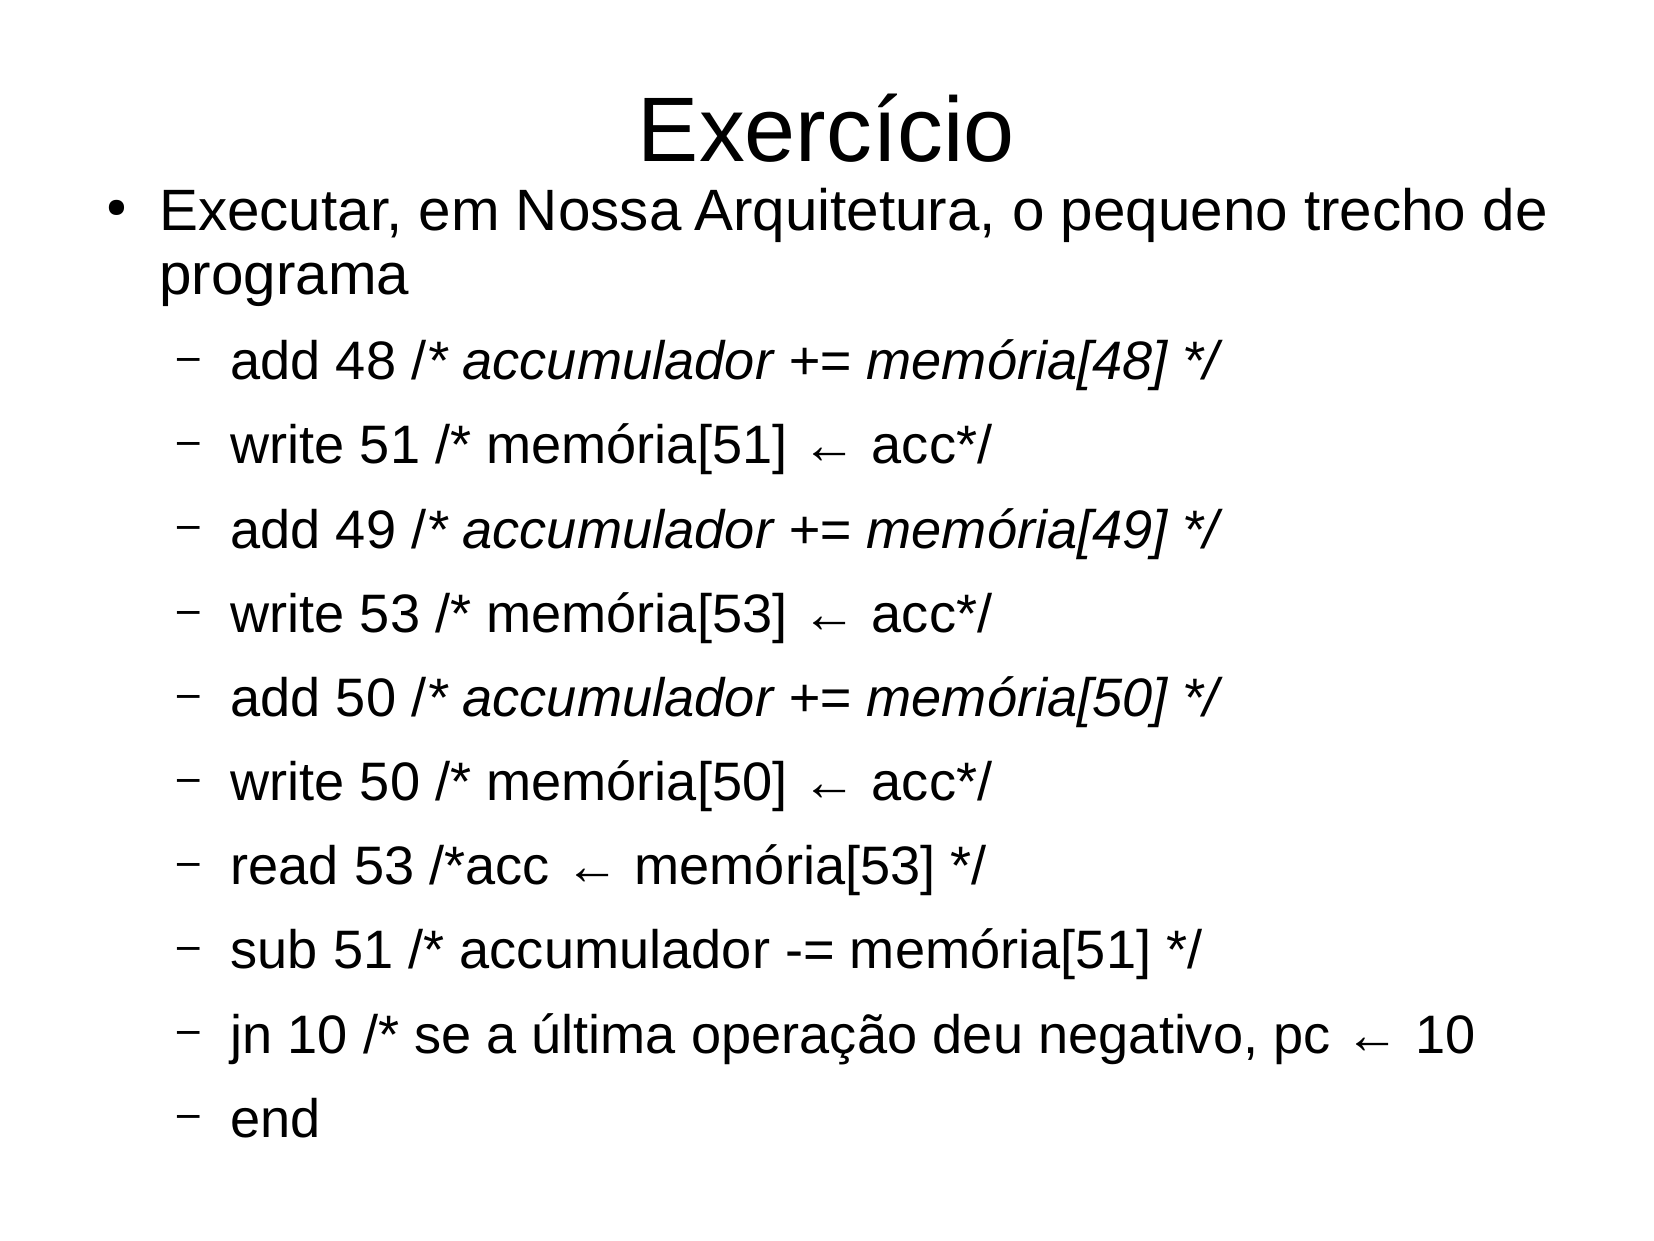

# Exercício
Executar, em Nossa Arquitetura, o pequeno trecho de programa
add 48 /* accumulador += memória[48] */
write 51 /* memória[51] ← acc*/
add 49 /* accumulador += memória[49] */
write 53 /* memória[53] ← acc*/
add 50 /* accumulador += memória[50] */
write 50 /* memória[50] ← acc*/
read 53 /*acc ← memória[53] */
sub 51 /* accumulador -= memória[51] */
jn 10 /* se a última operação deu negativo, pc ← 10
end